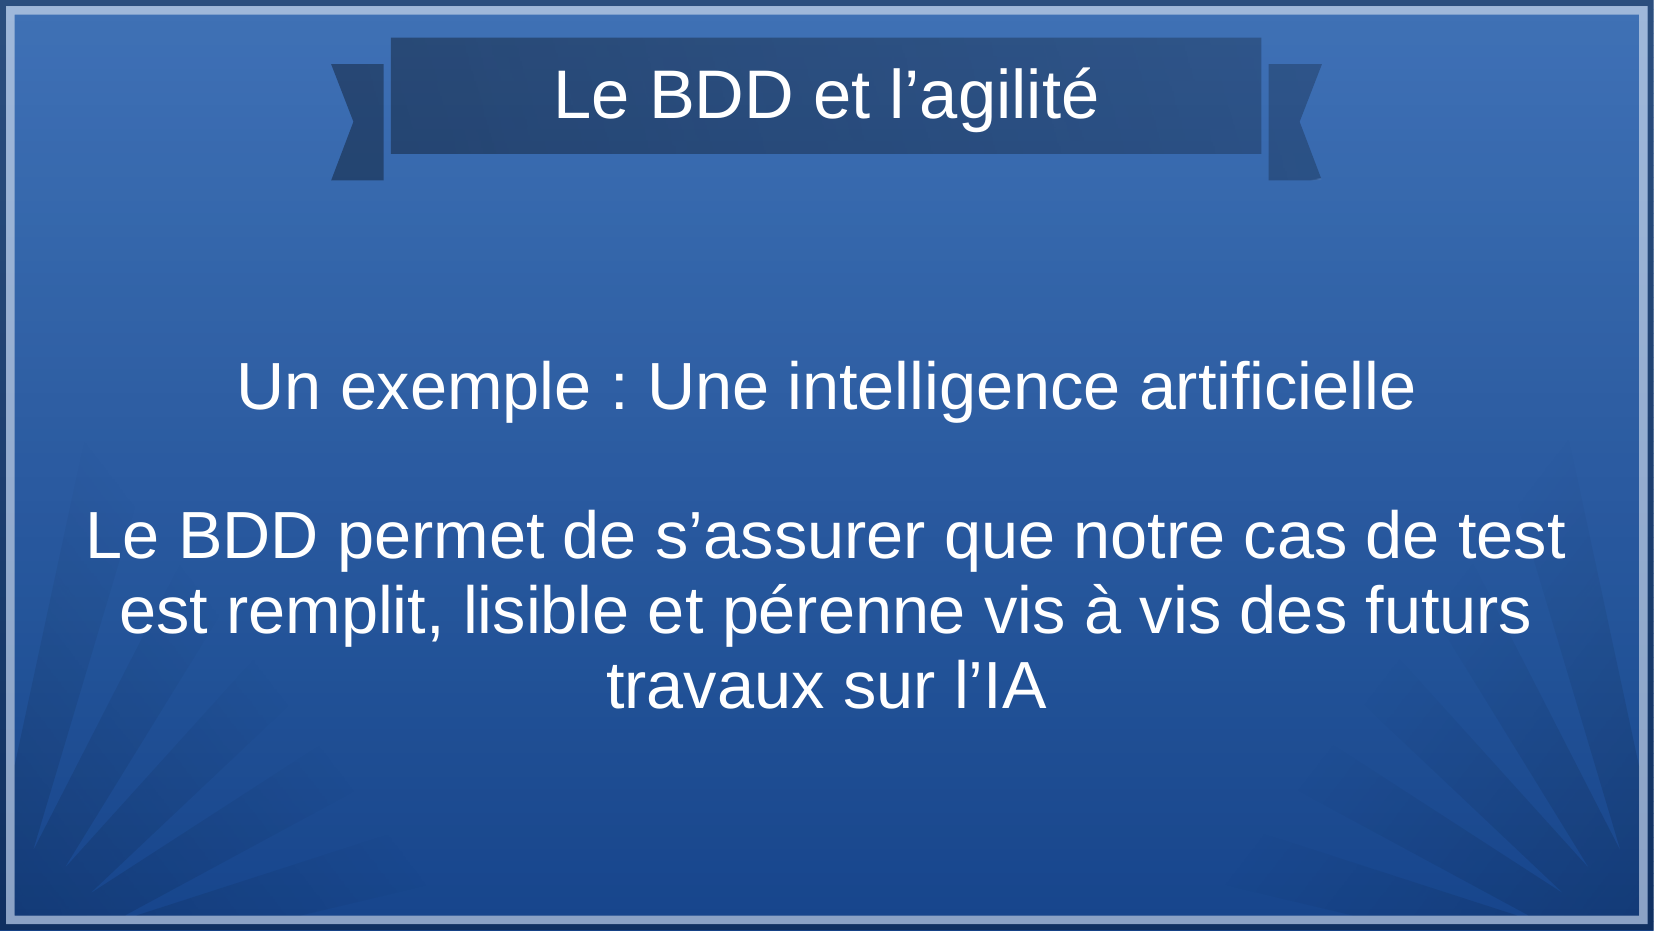

# Le BDD et l’agilité
Un exemple : Une intelligence artificielle
Le BDD permet de s’assurer que notre cas de test est remplit, lisible et pérenne vis à vis des futurs travaux sur l’IA